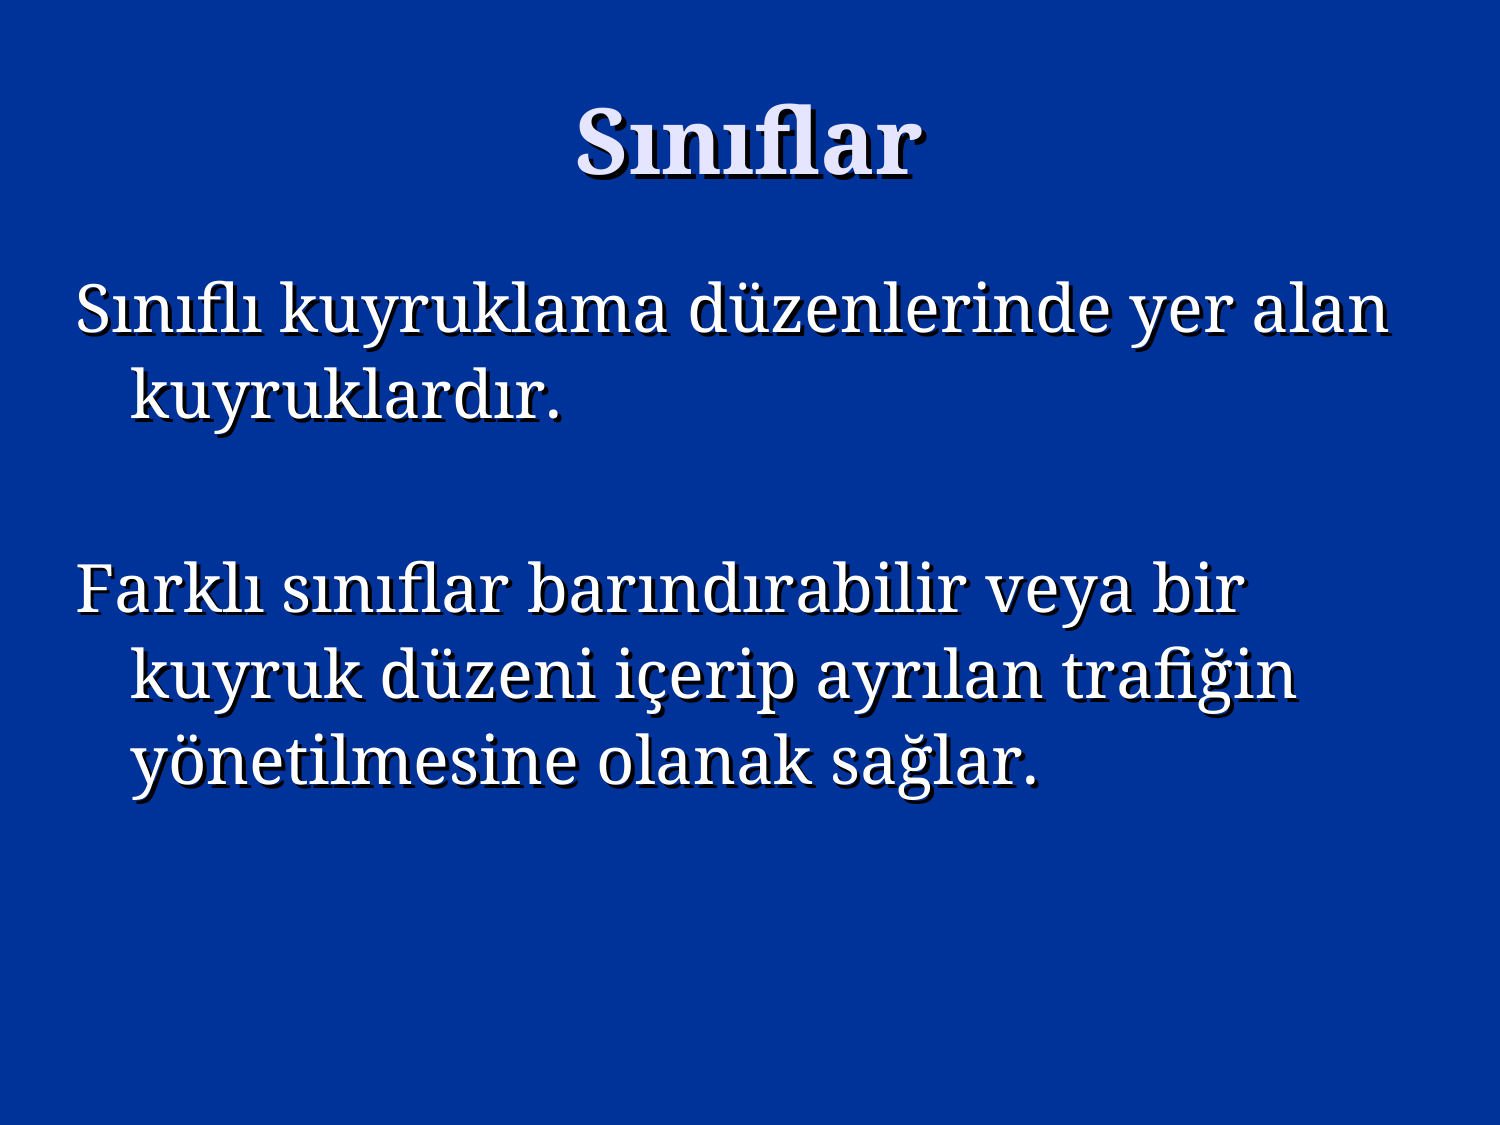

# Sınıflar
Sınıflı kuyruklama düzenlerinde yer alan kuyruklardır.
Farklı sınıflar barındırabilir veya bir kuyruk düzeni içerip ayrılan trafiğin yönetilmesine olanak sağlar.